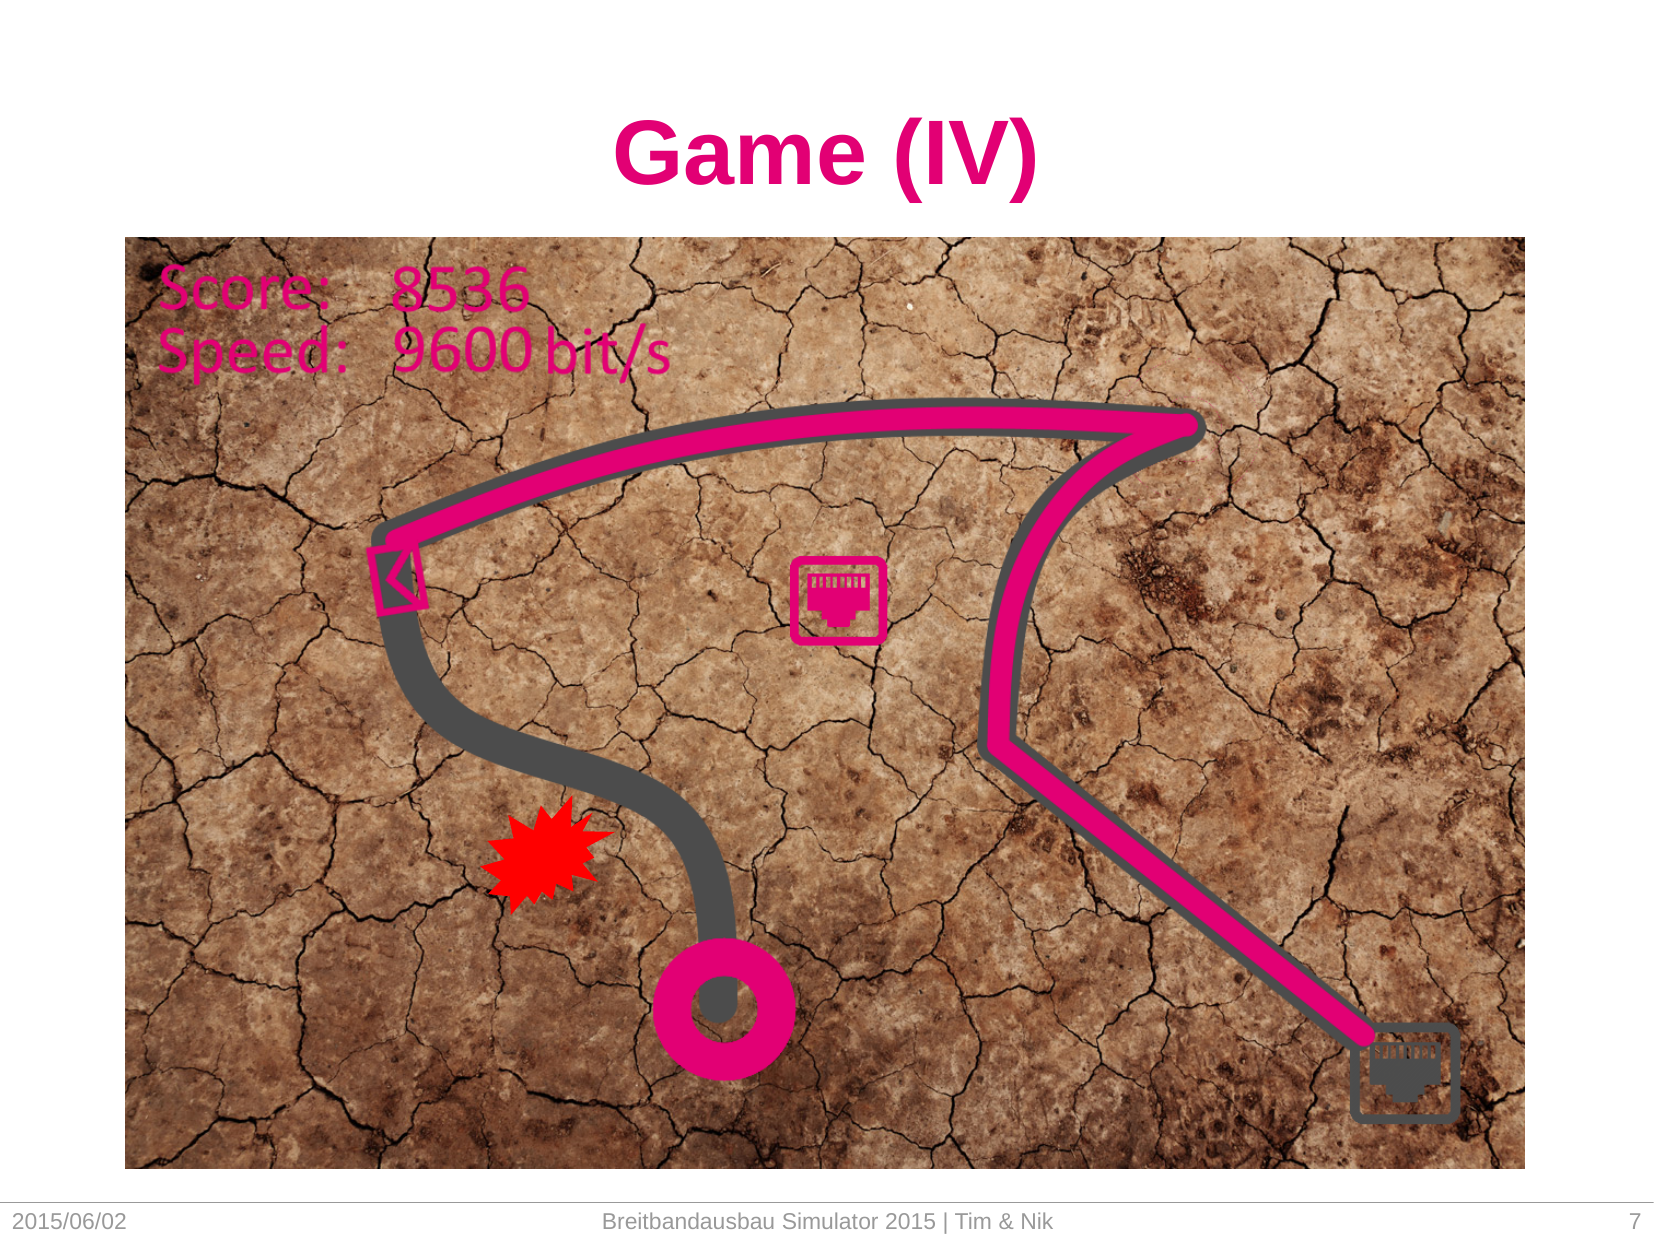

# Game (IV)
2015/06/02
Breitbandausbau Simulator 2015 | Tim & Nik
7